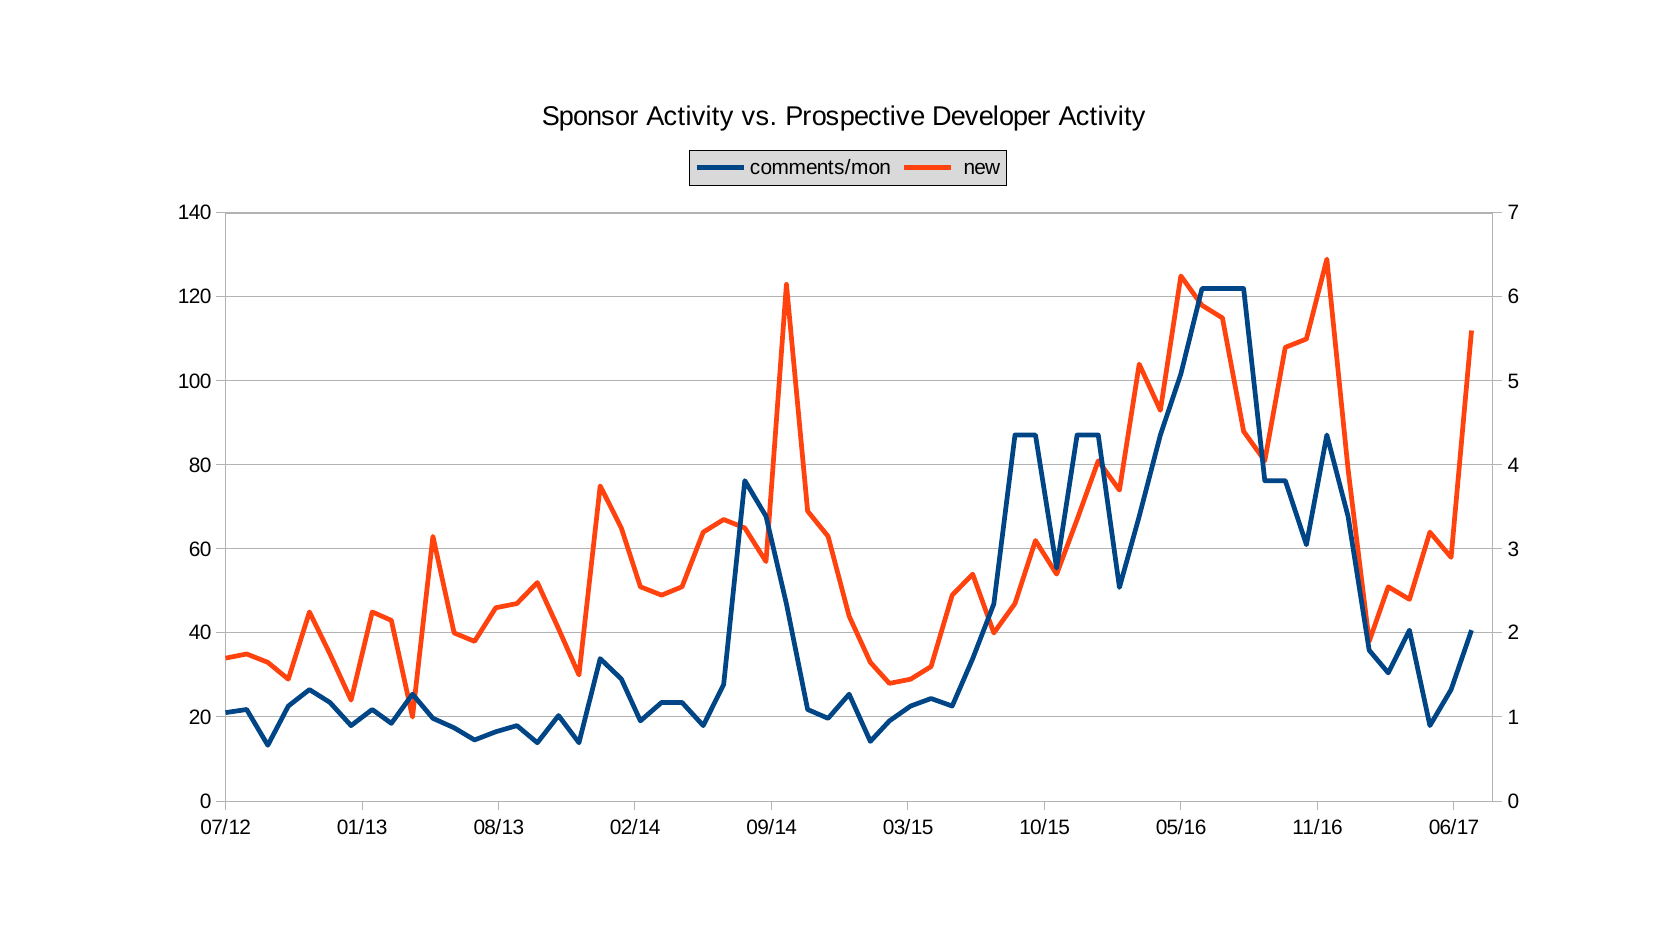

### Chart: Sponsor Activity vs. Prospective Developer Activity
| Category | new | comments/mon |
|---|---|---|